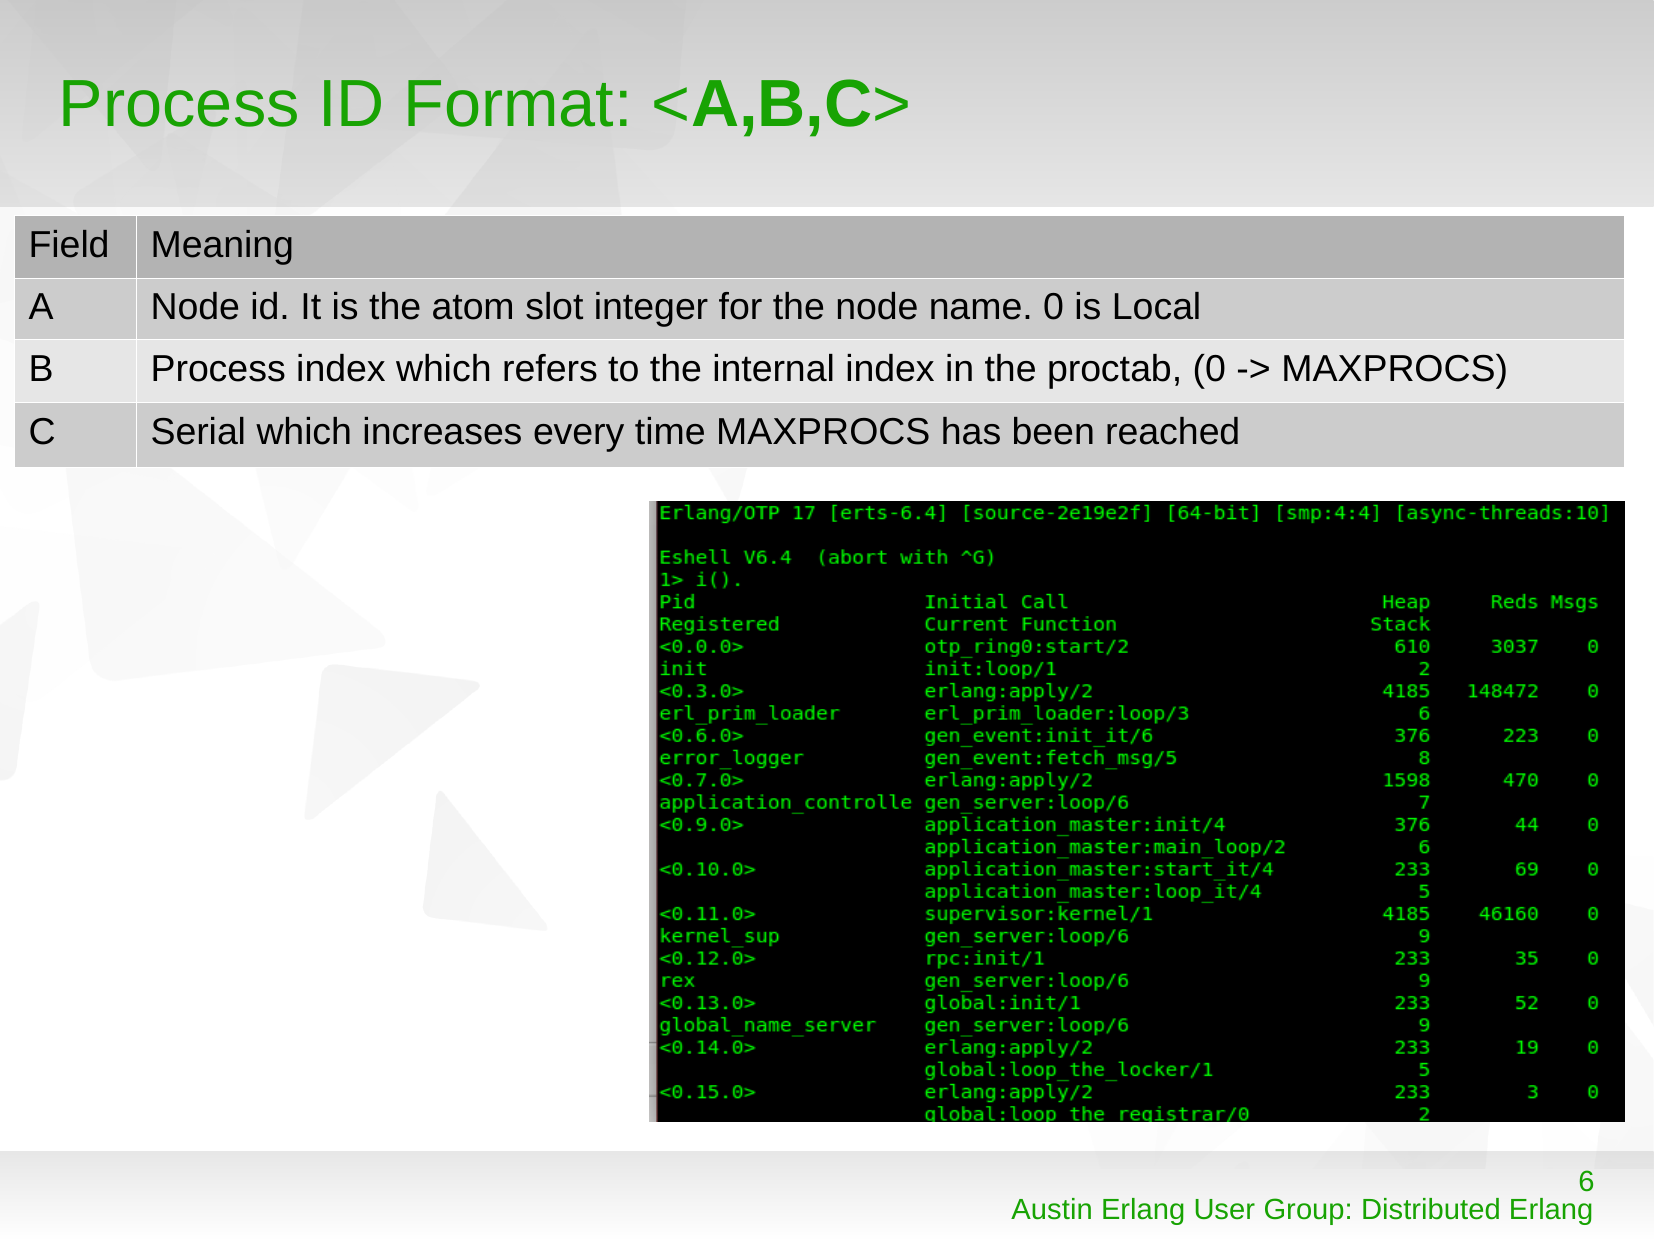

# Process ID Format: <A,B,C>
| Field | Meaning |
| --- | --- |
| A | Node id. It is the atom slot integer for the node name. 0 is Local |
| B | Process index which refers to the internal index in the proctab, (0 -> MAXPROCS) |
| C | Serial which increases every time MAXPROCS has been reached |
6
Austin Erlang User Group: Distributed Erlang